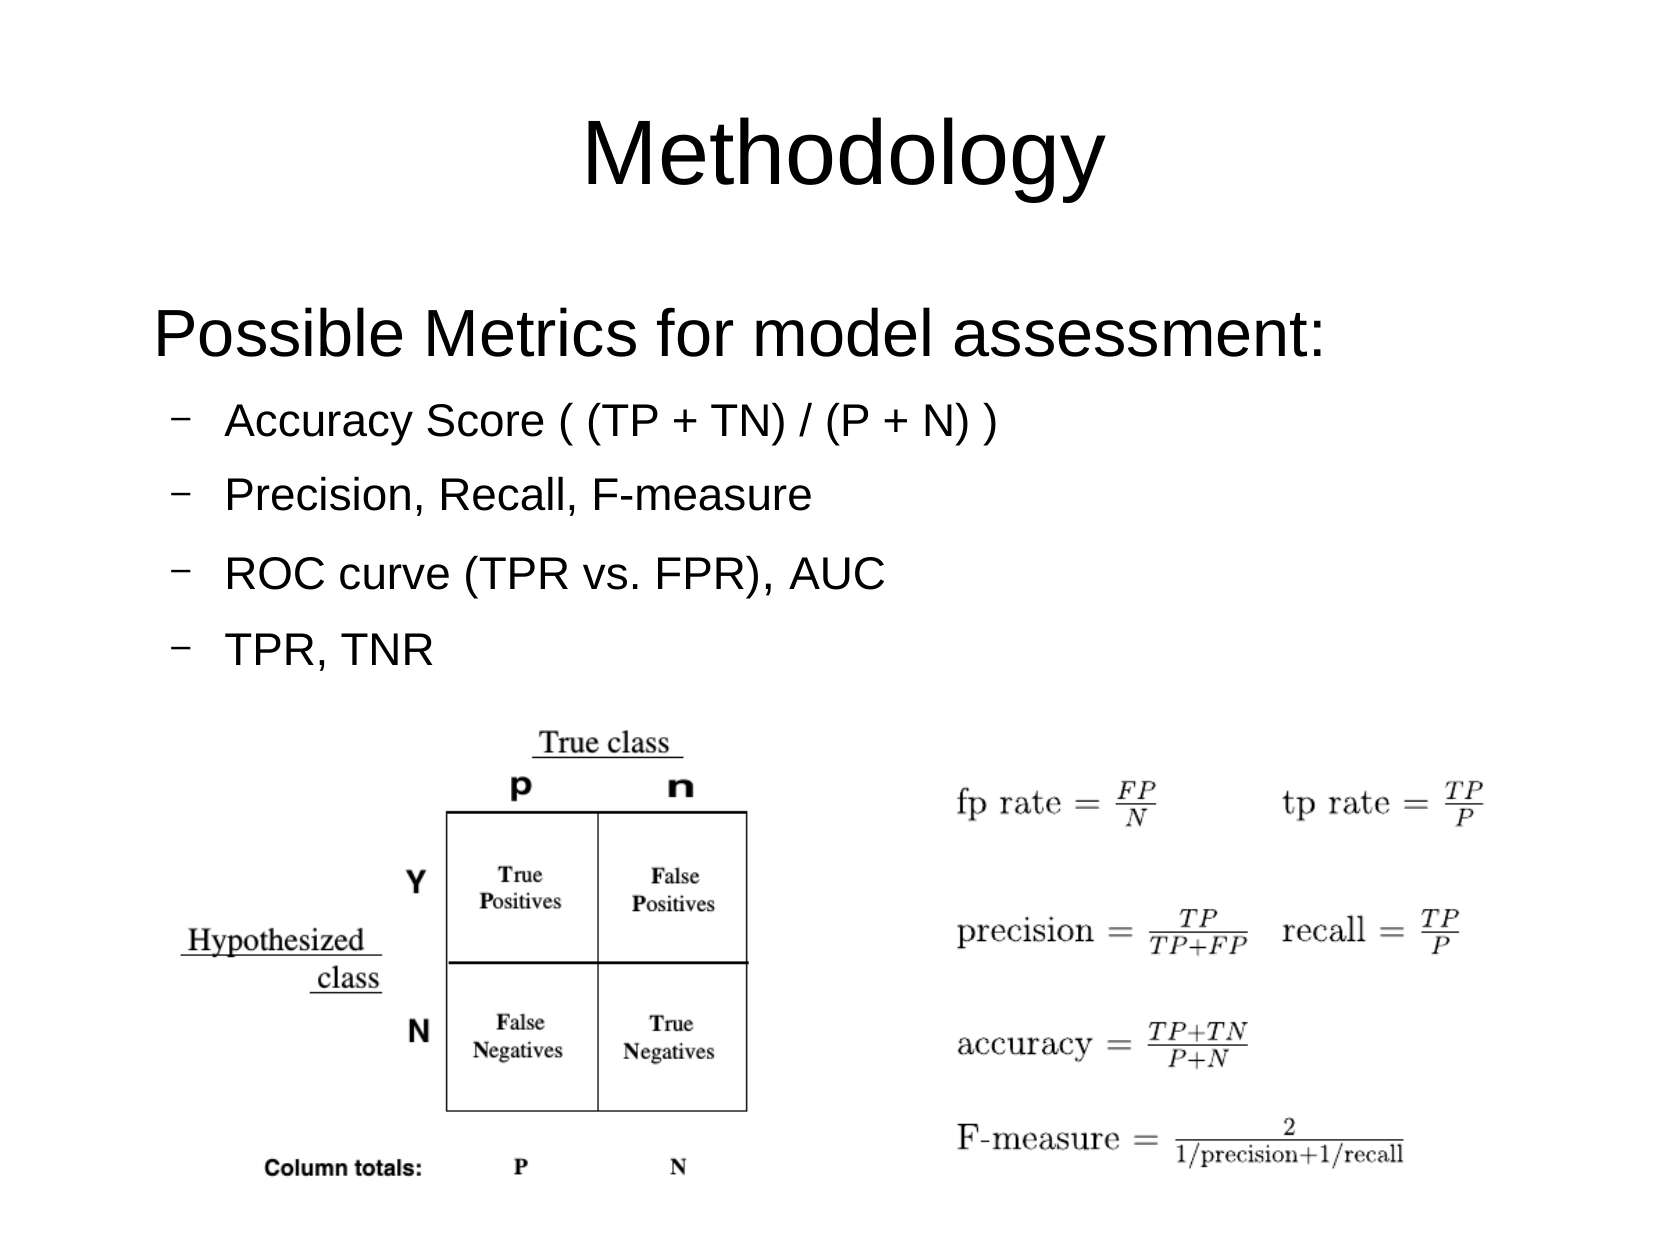

# Methodology
Possible Metrics for model assessment:
Accuracy Score ( (TP + TN) / (P + N) )
Precision, Recall, F-measure
ROC curve (TPR vs. FPR), AUC
TPR, TNR